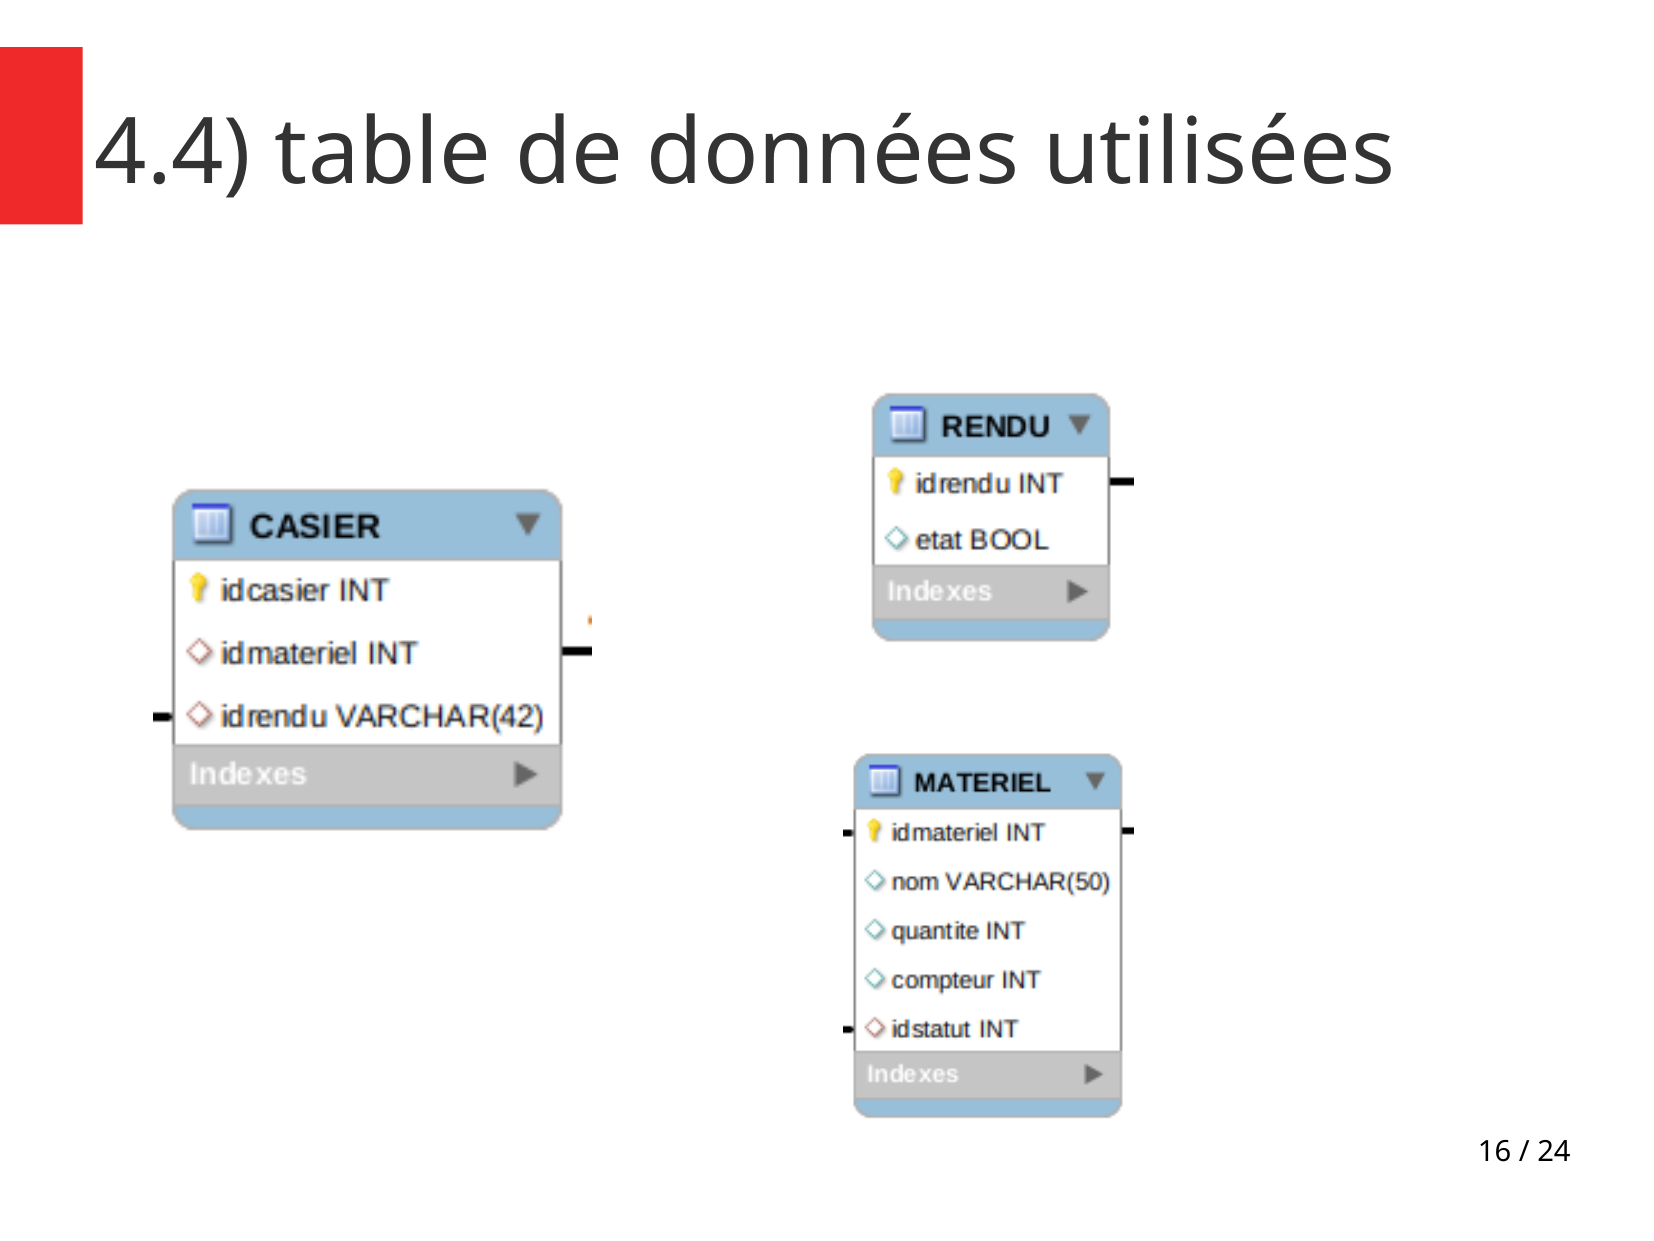

# 4.4) table de données utilisées
16